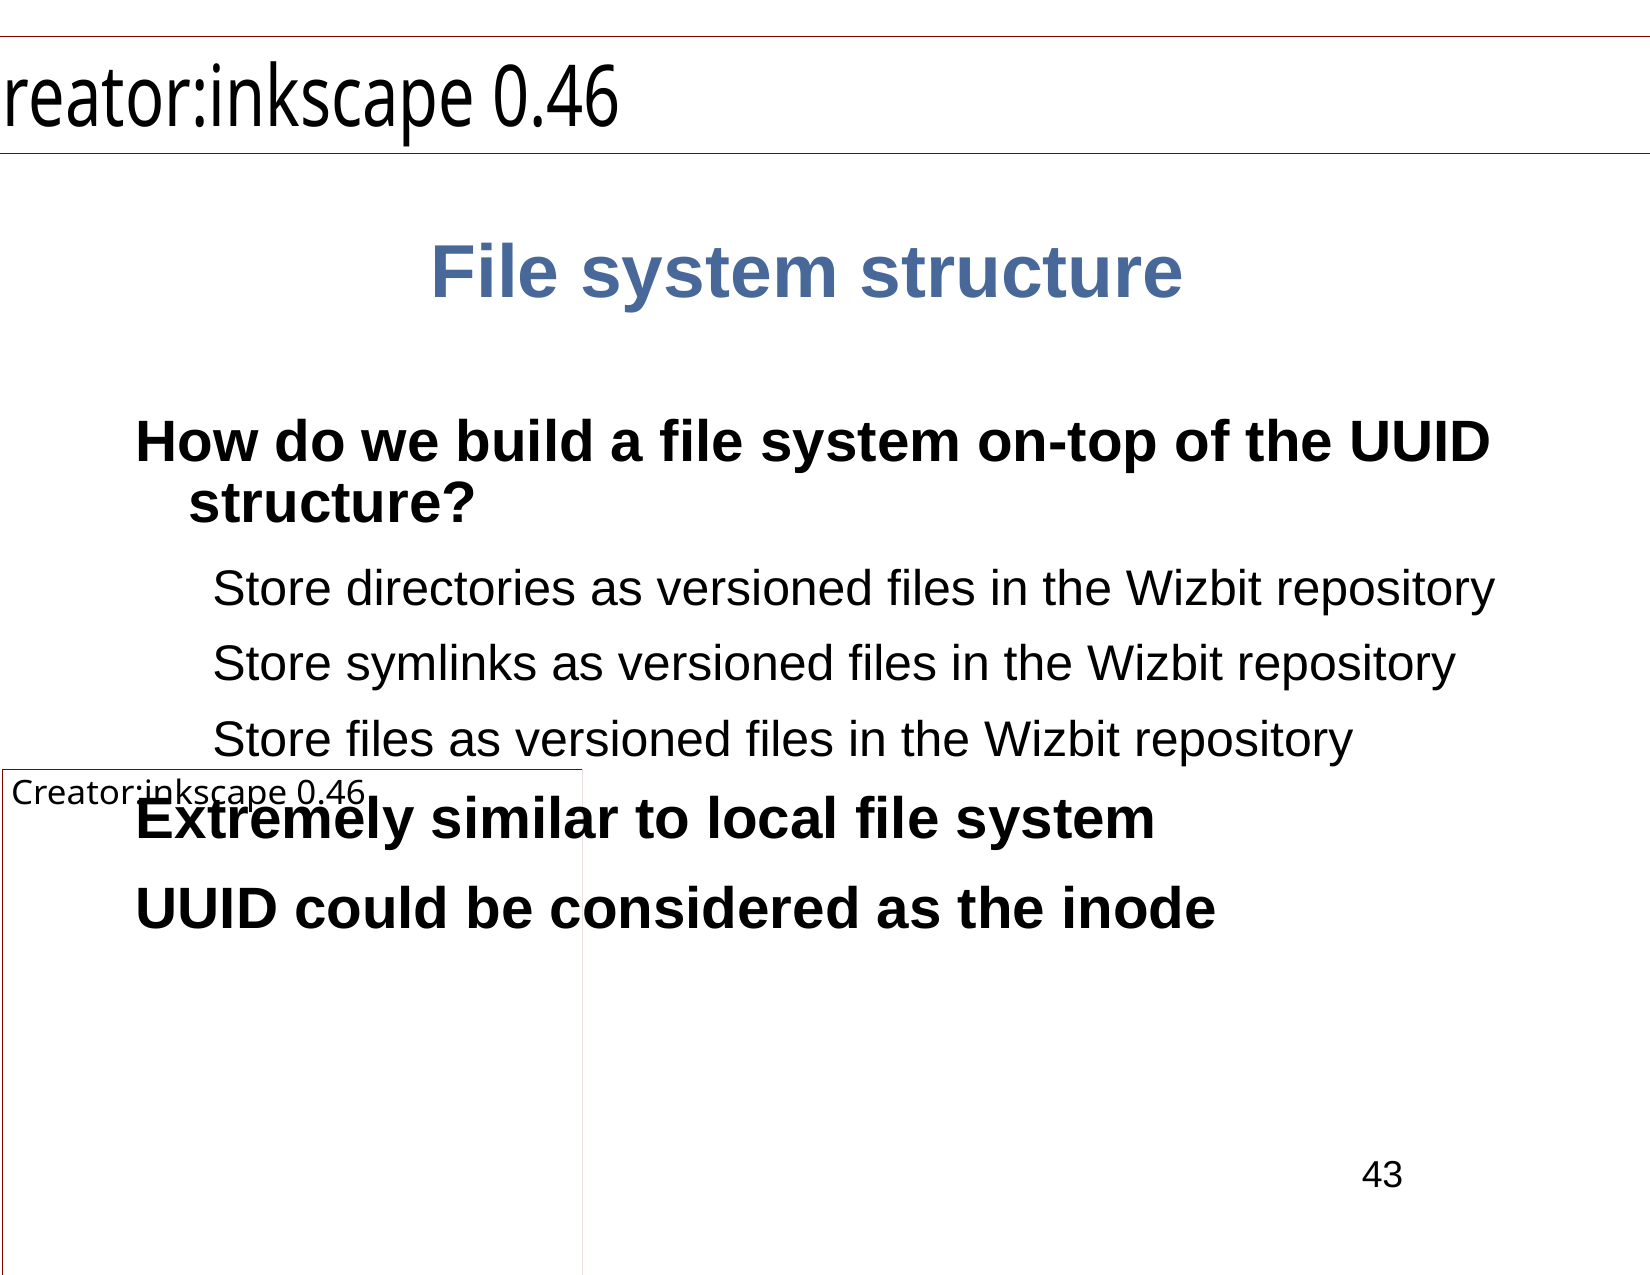

# File system structure
How do we build a file system on-top of the UUID structure?
Store directories as versioned files in the Wizbit repository
Store symlinks as versioned files in the Wizbit repository
Store files as versioned files in the Wizbit repository
Extremely similar to local file system
UUID could be considered as the inode